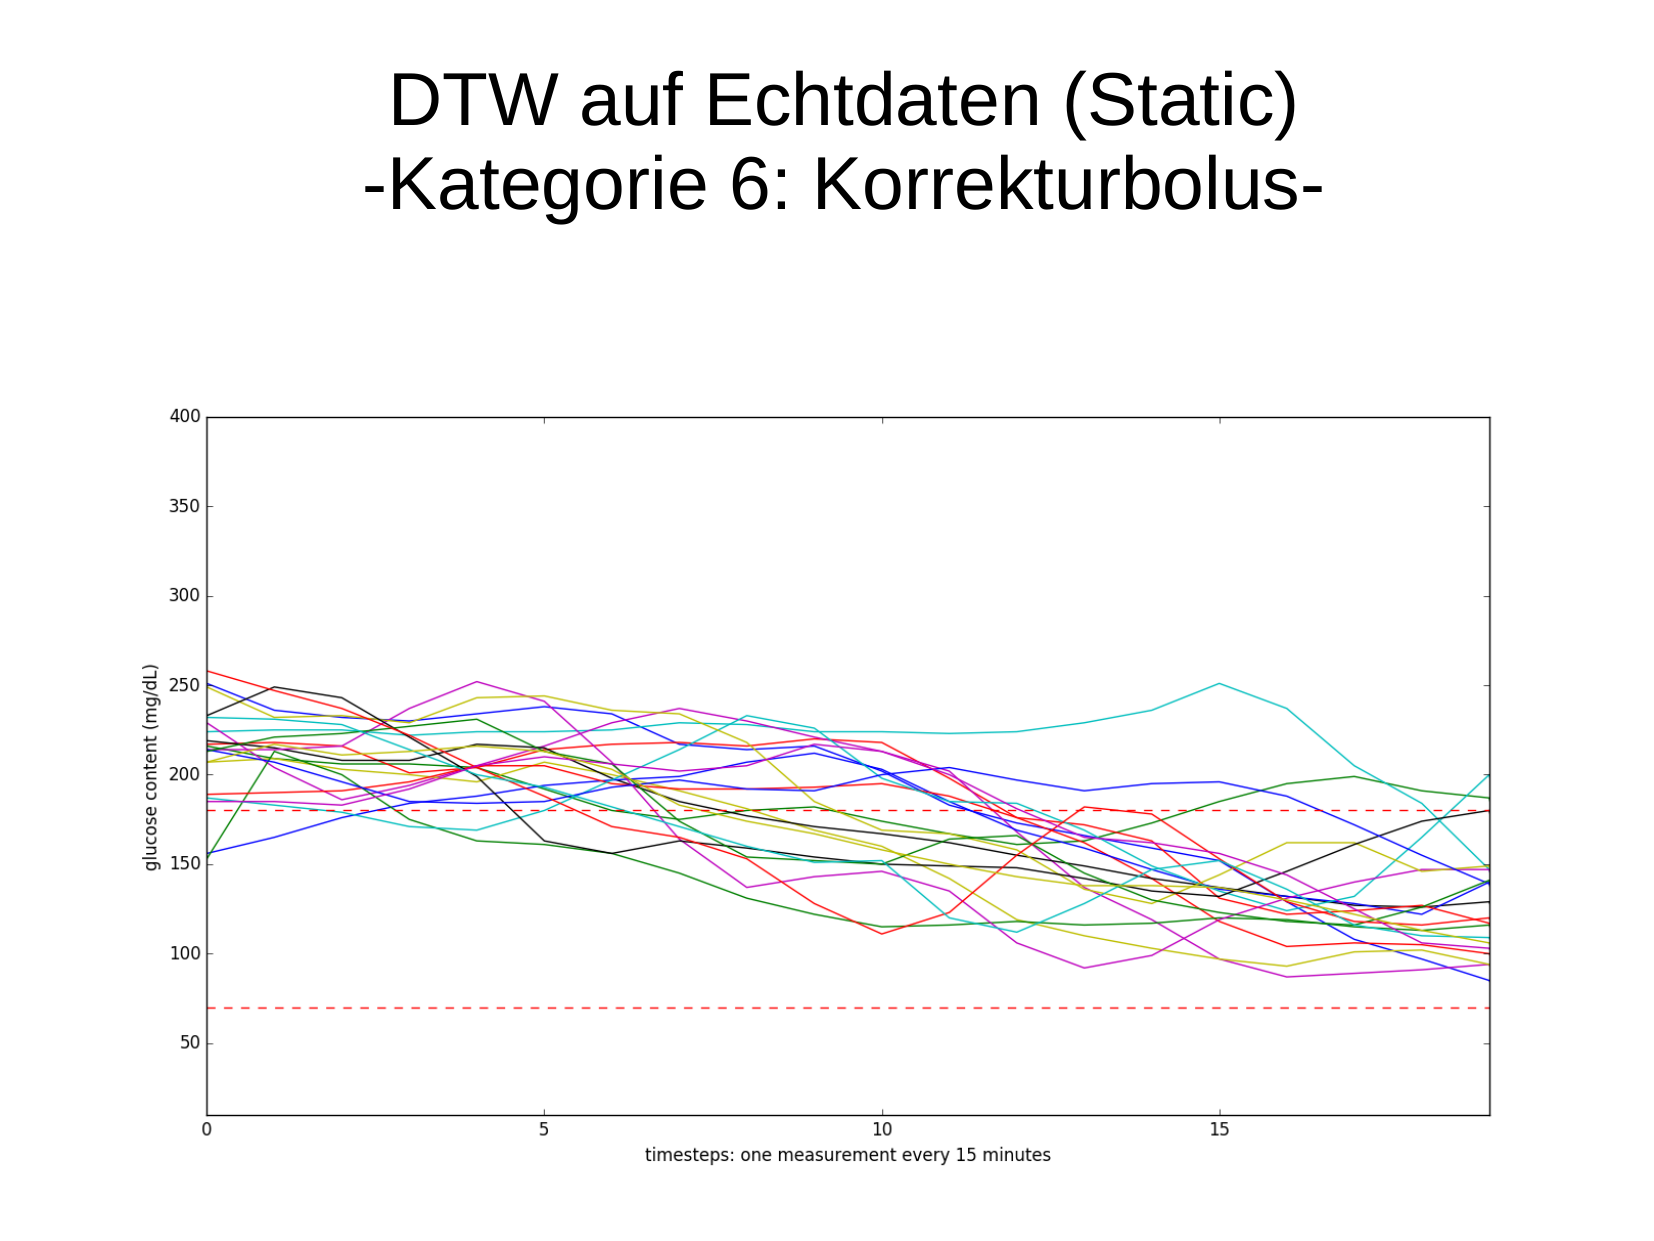

# DTW auf Echtdaten (Static) -Kategorie 6: Korrekturbolus-